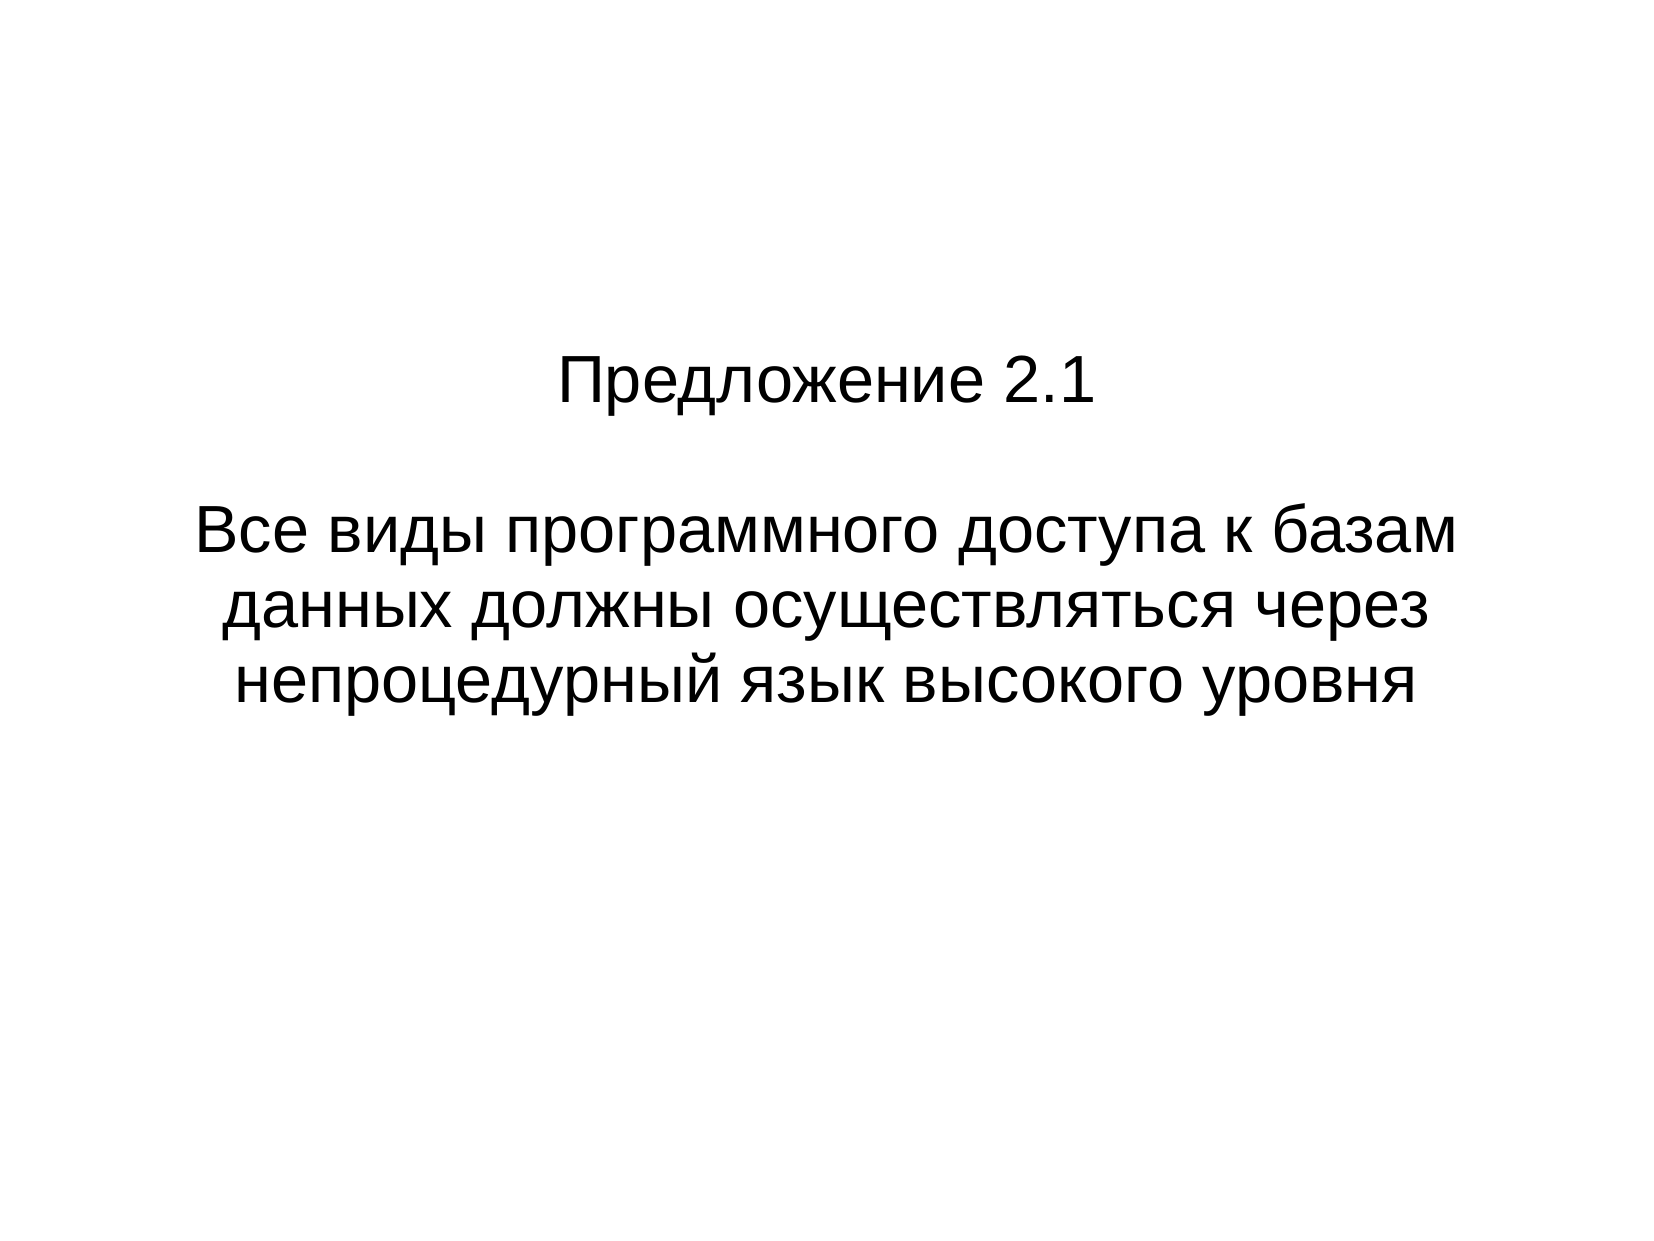

# Предложение 2.1
Все виды программного доступа к базам данных должны осуществляться через непроцедурный язык высокого уровня